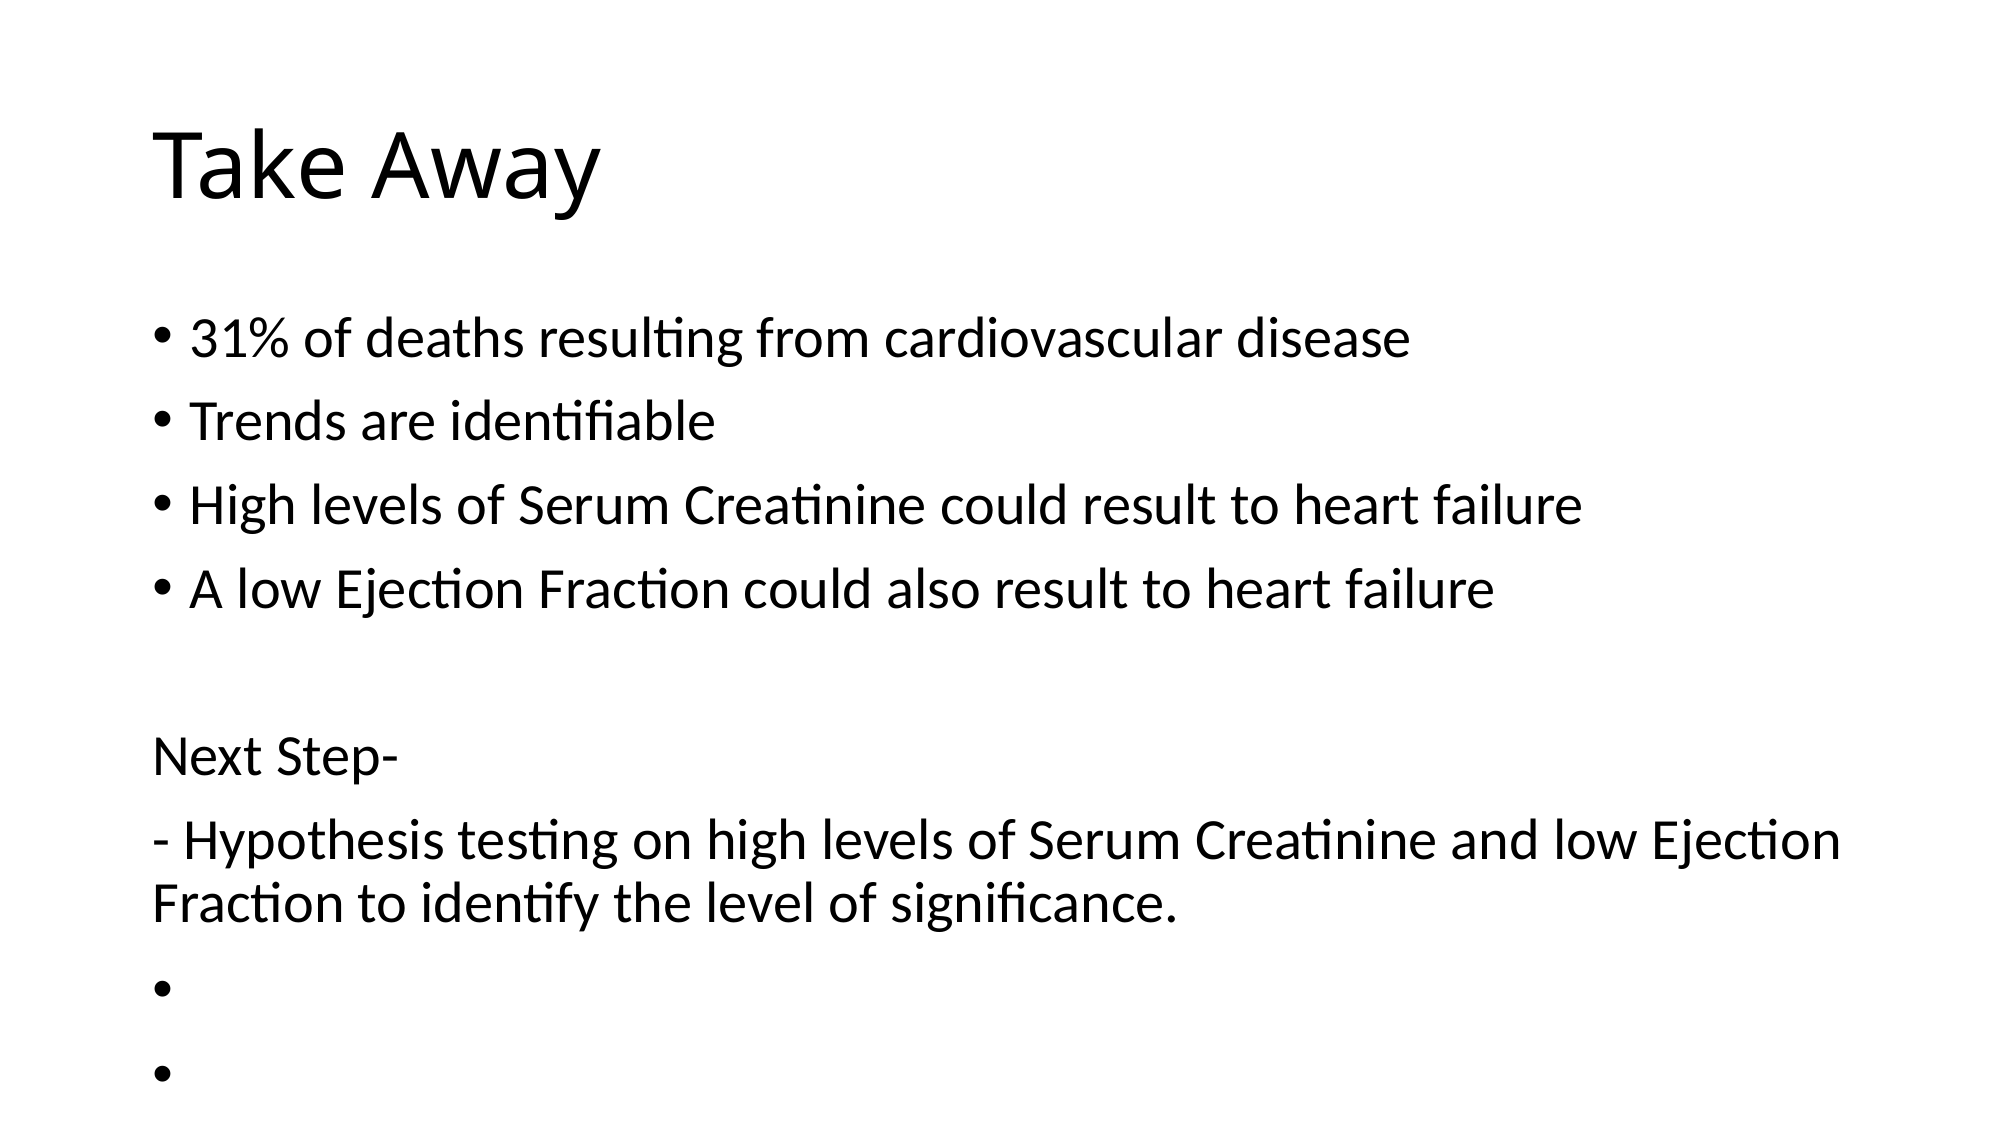

# Take Away
31% of deaths resulting from cardiovascular disease
Trends are identifiable
High levels of Serum Creatinine could result to heart failure
A low Ejection Fraction could also result to heart failure
Next Step-
- Hypothesis testing on high levels of Serum Creatinine and low Ejection Fraction to identify the level of significance.